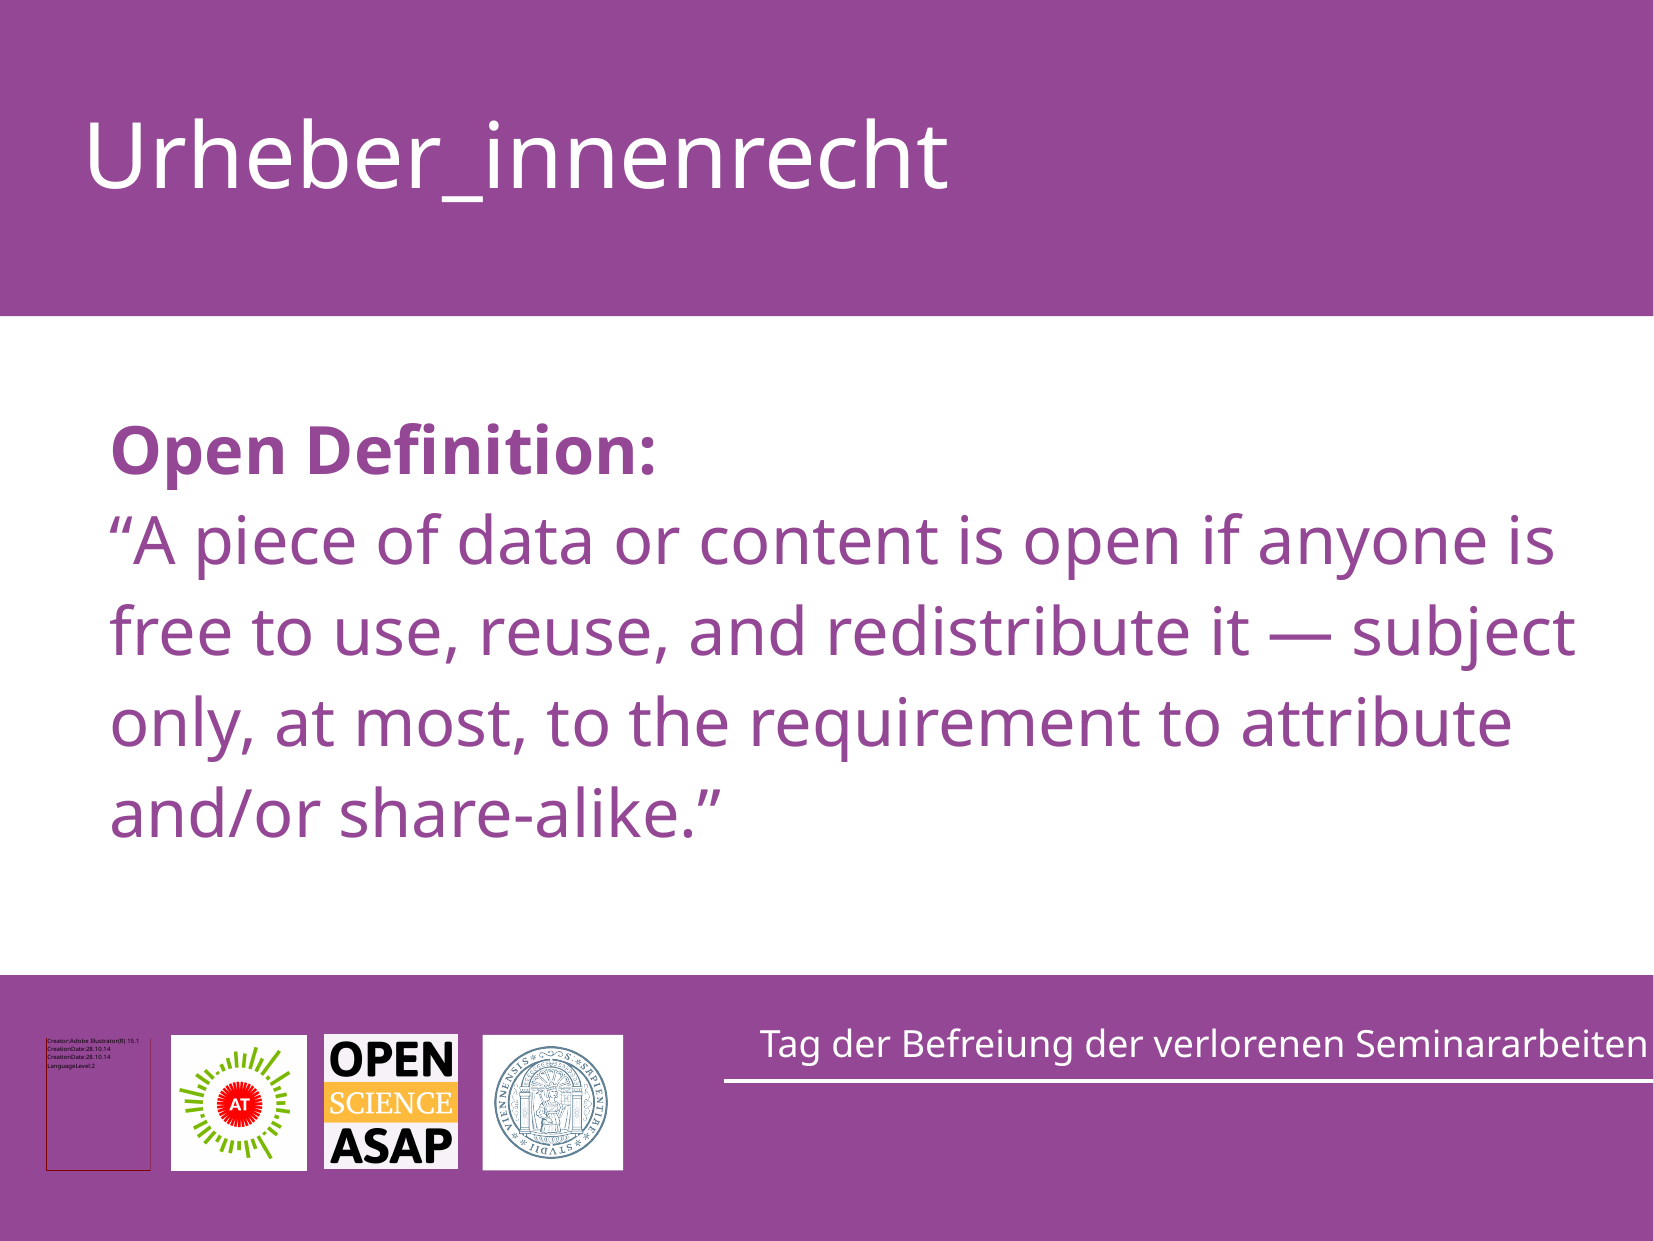

# Urheber_innenrecht
Open Definition:
“A piece of data or content is open if anyone is free to use, reuse, and redistribute it — subject only, at most, to the requirement to attribute and/or share-alike.”
Tag der Befreiung der verlorenen Seminararbeiten